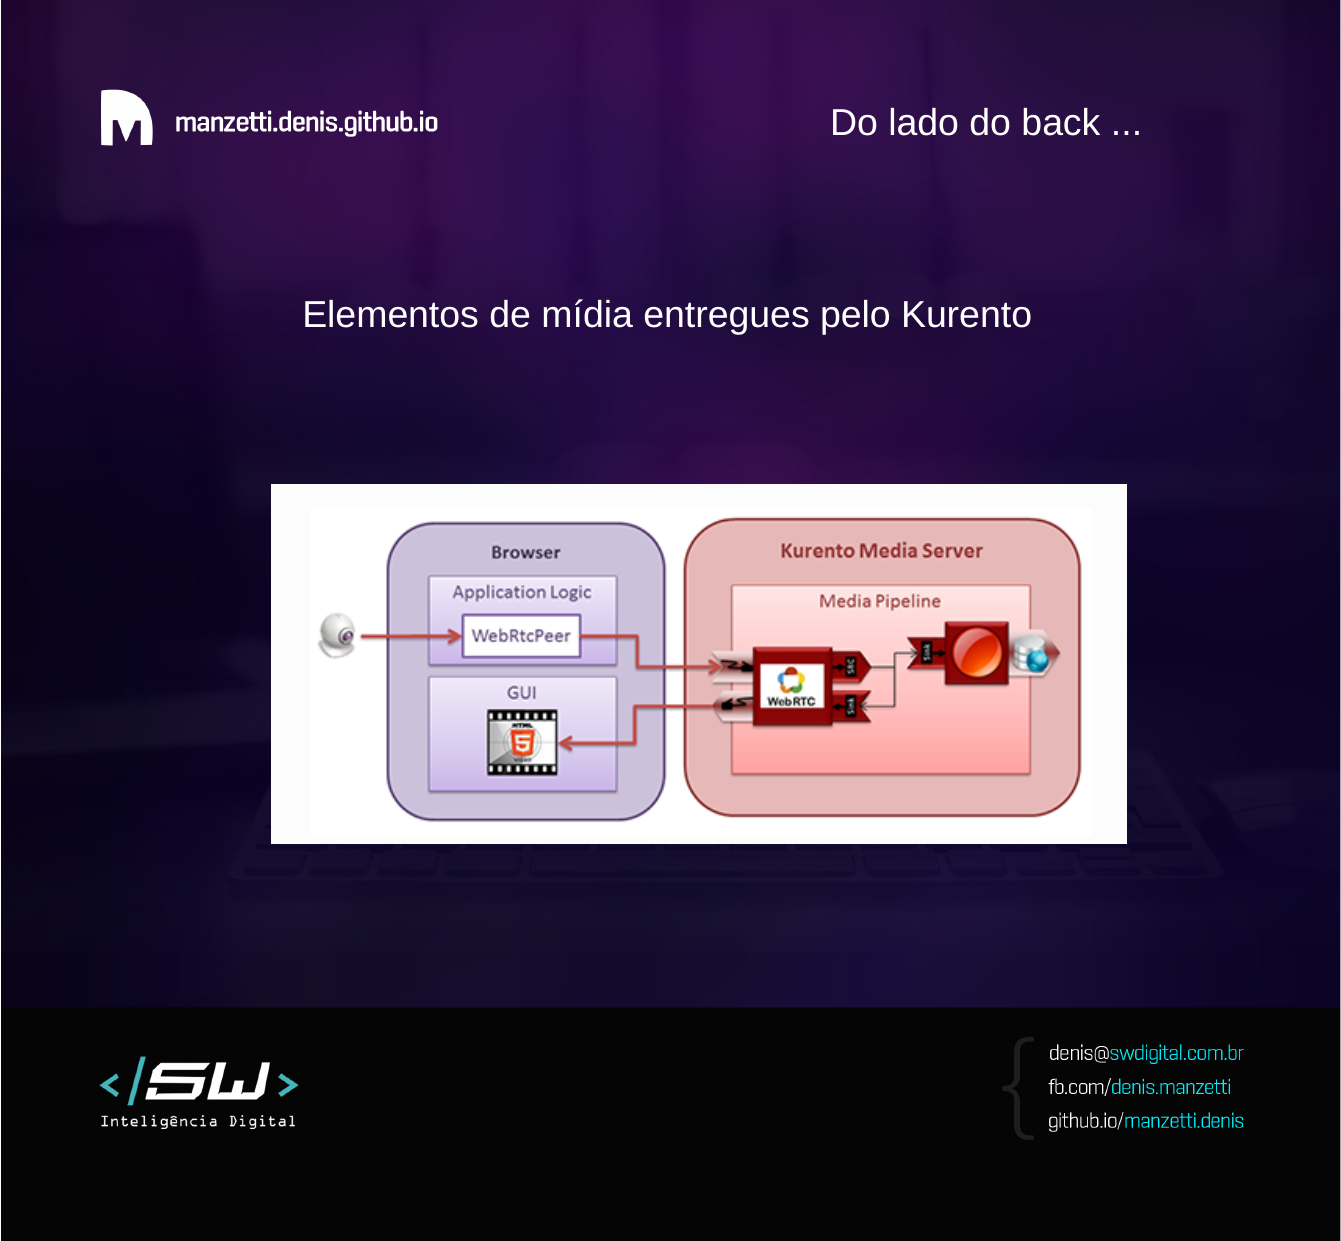

Do lado do back ...
Elementos de mídia entregues pelo Kurento